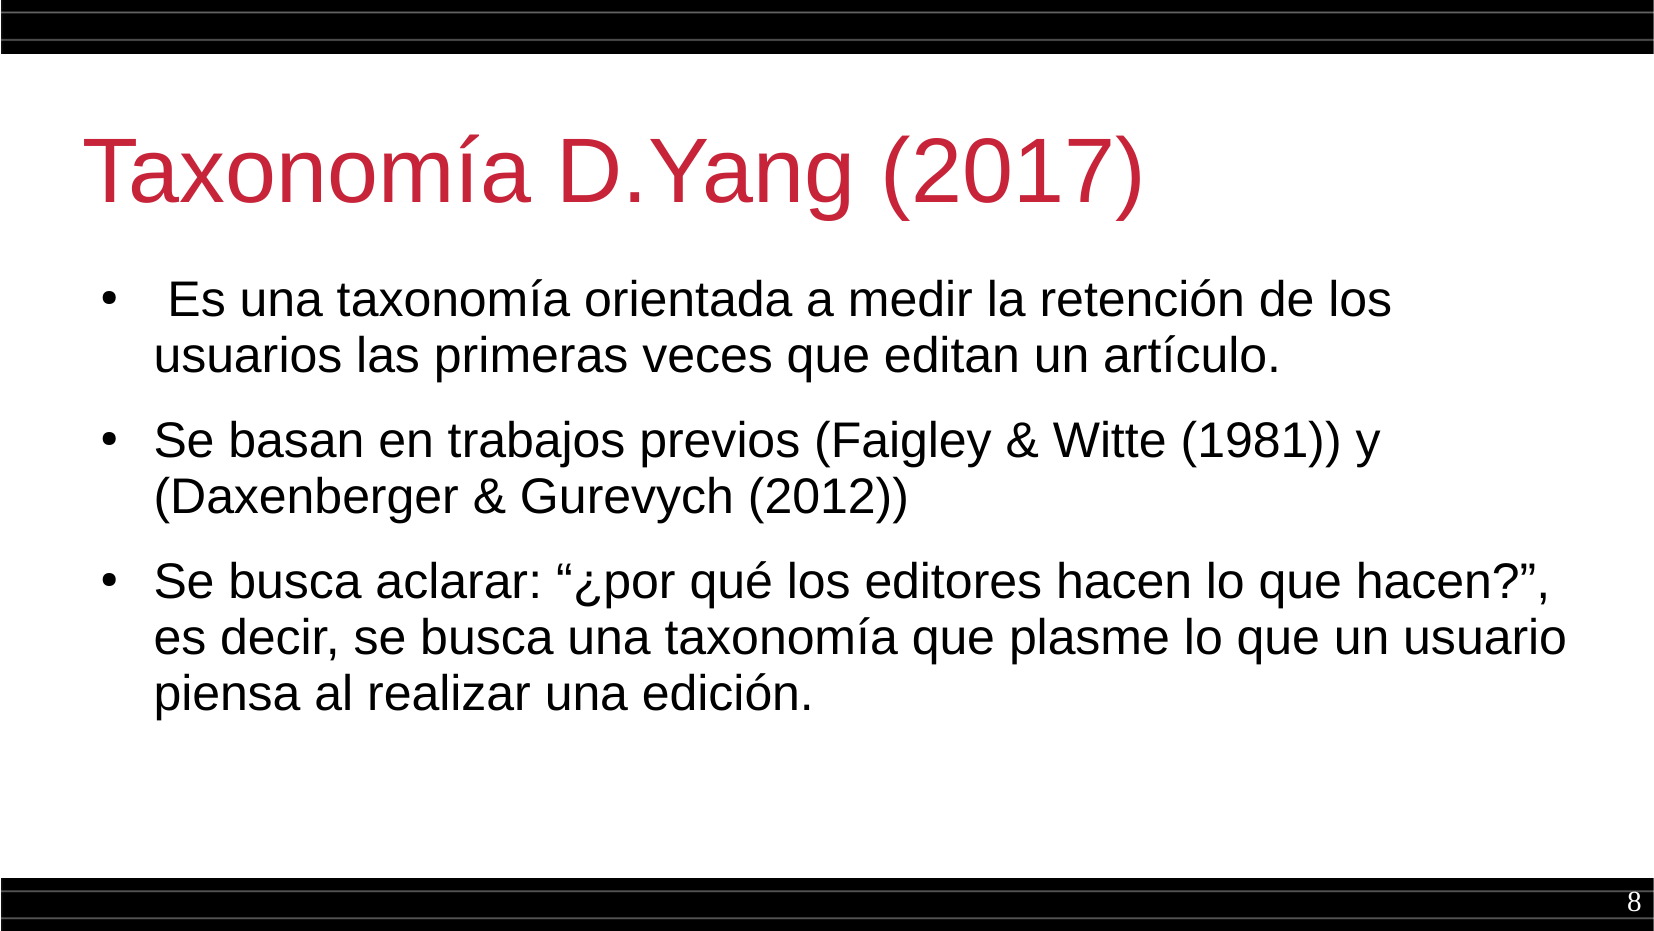

# Taxonomía D.Yang (2017)
 Es una taxonomía orientada a medir la retención de los usuarios las primeras veces que editan un artículo.
Se basan en trabajos previos (Faigley & Witte (1981)) y (Daxenberger & Gurevych (2012))
Se busca aclarar: “¿por qué los editores hacen lo que hacen?”, es decir, se busca una taxonomía que plasme lo que un usuario piensa al realizar una edición.